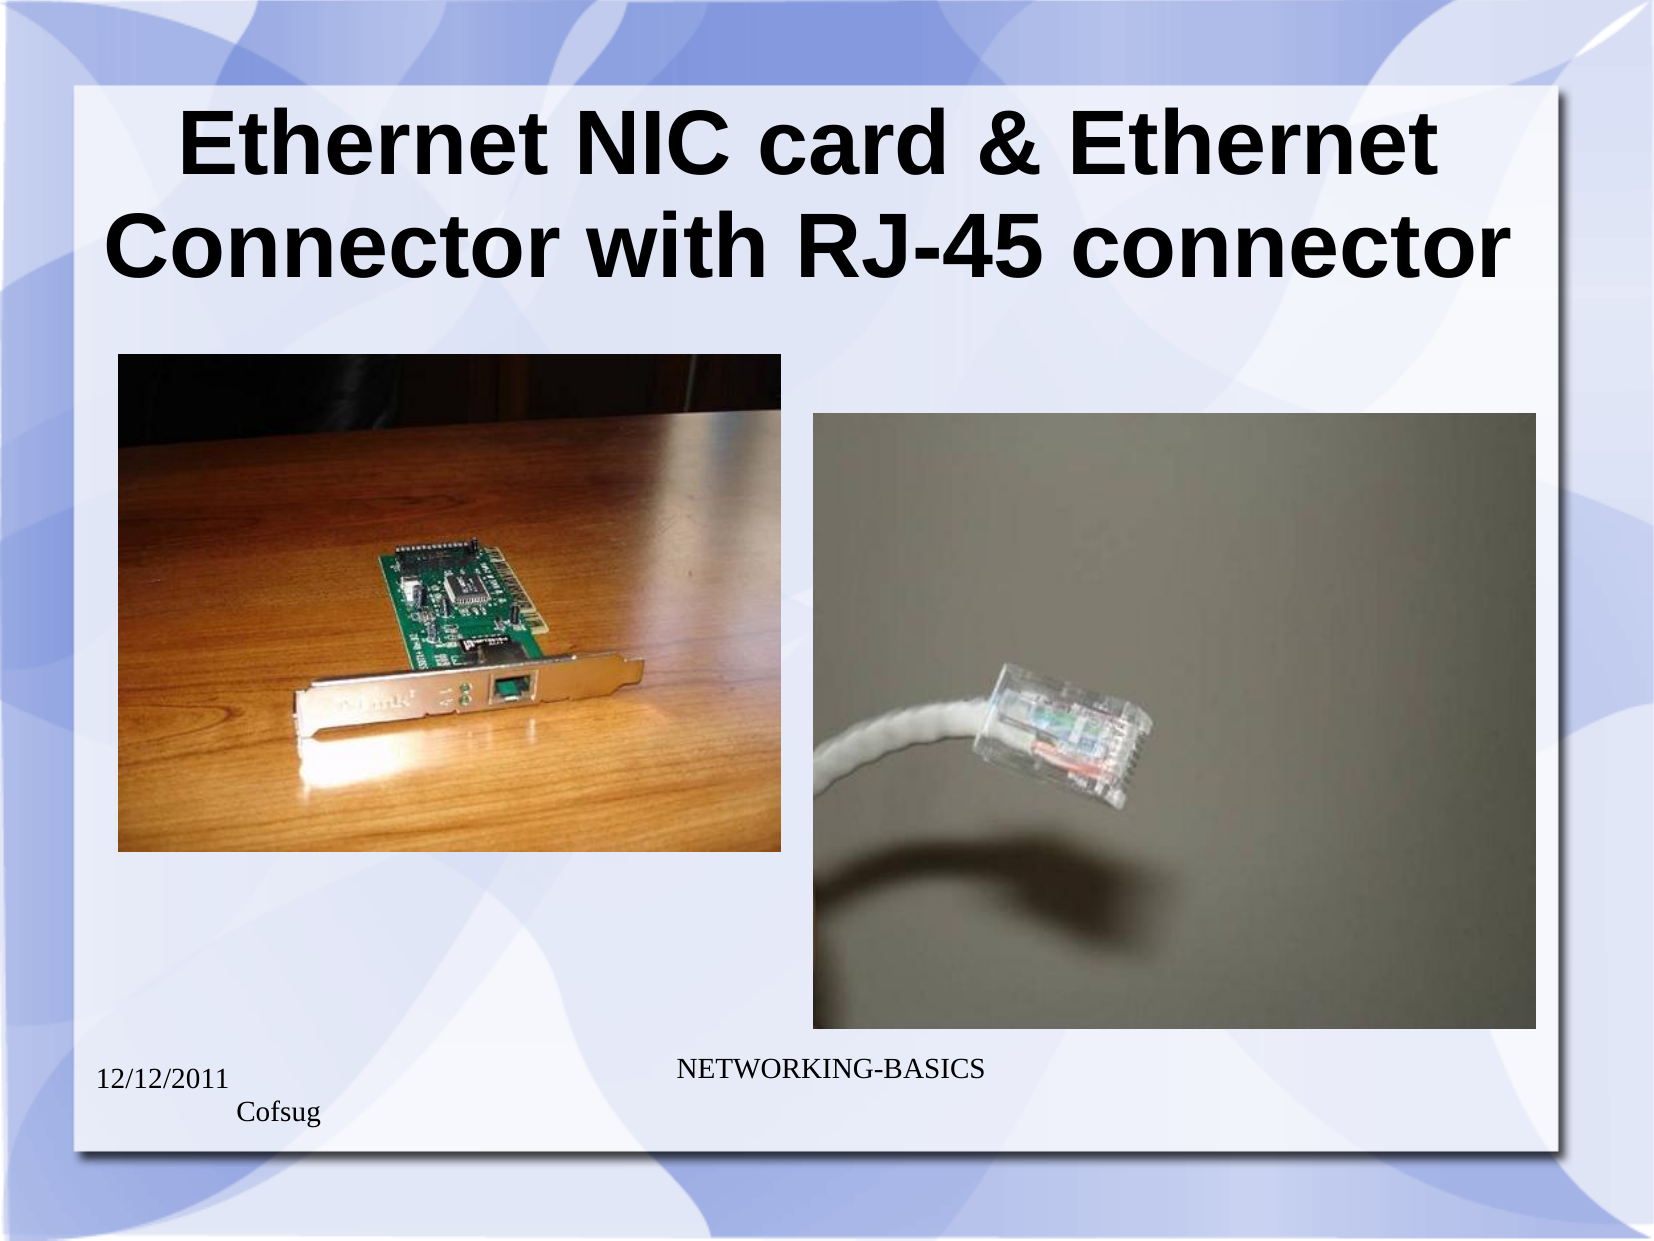

# Ethernet NIC card & Ethernet Connector with RJ-45 connector